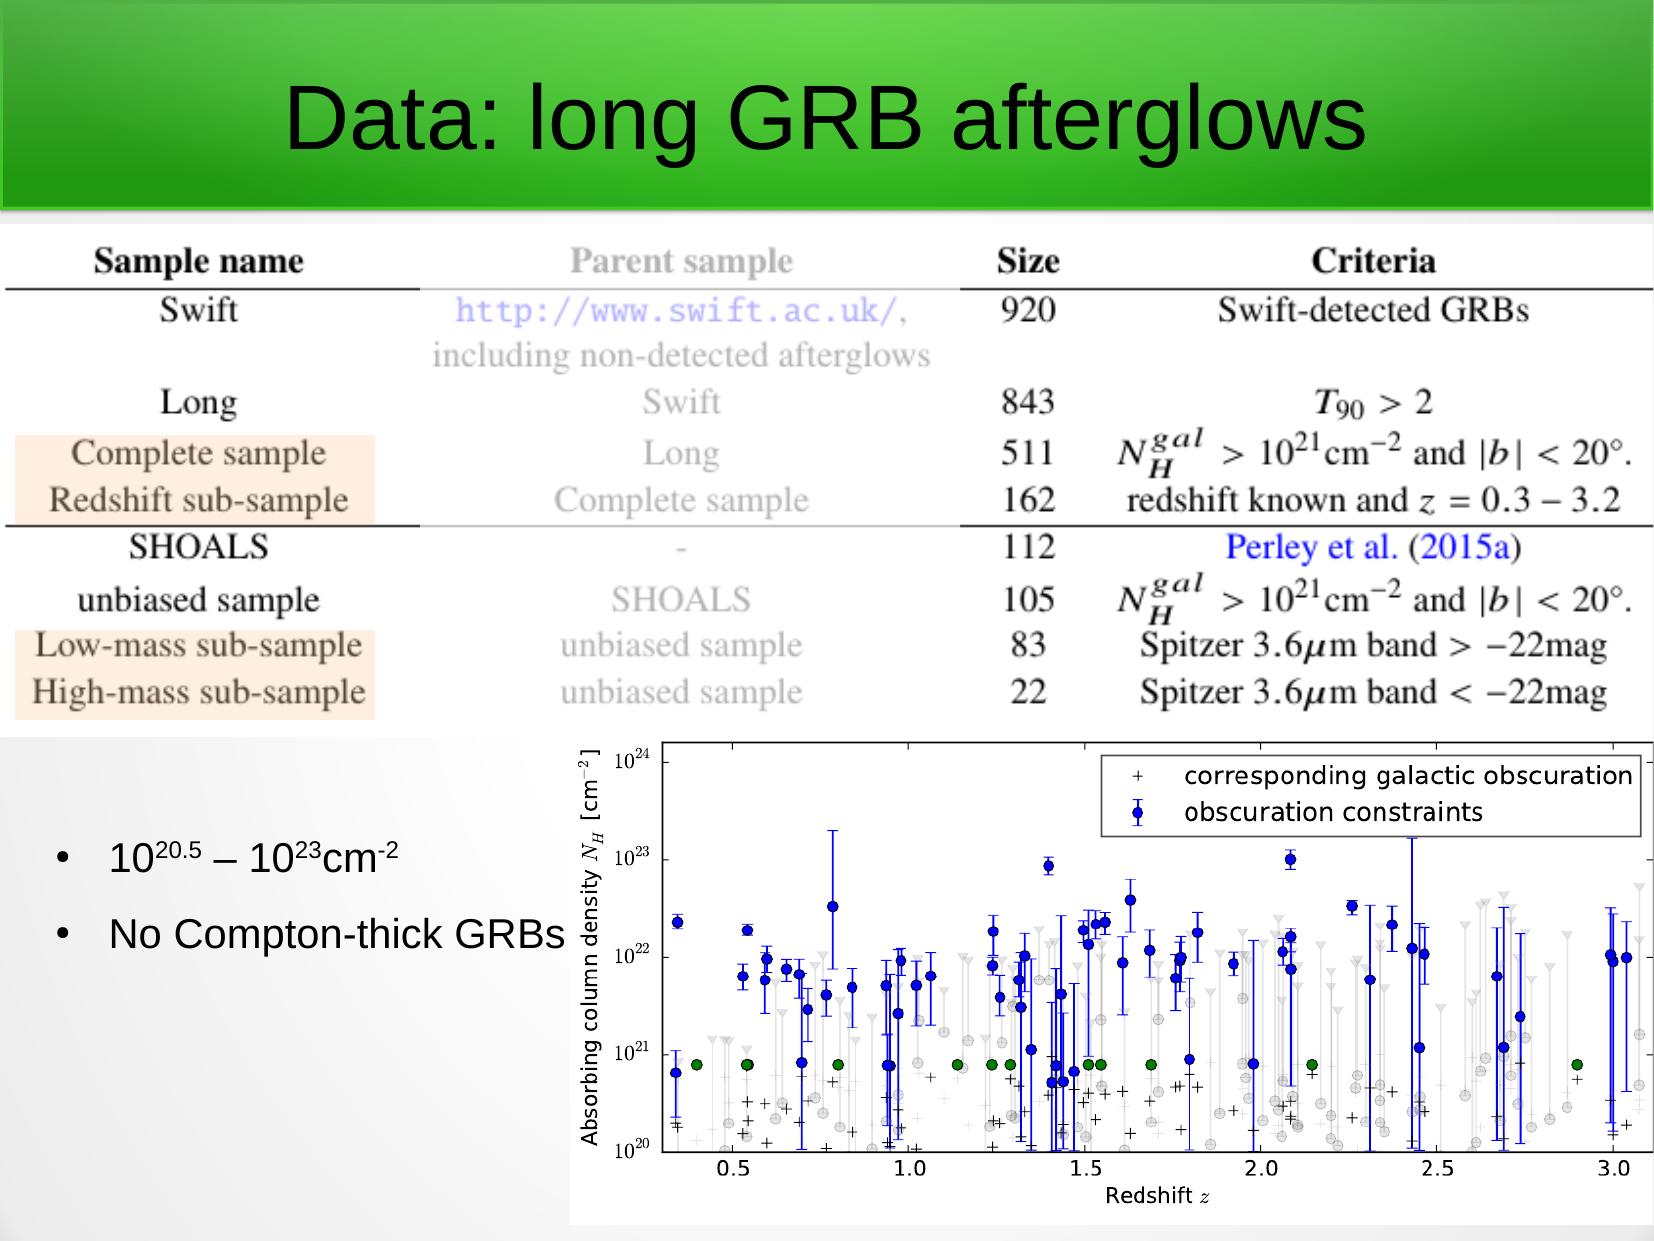

# Data: long GRB afterglows
1020.5 – 1023cm-2
No Compton-thick GRBs